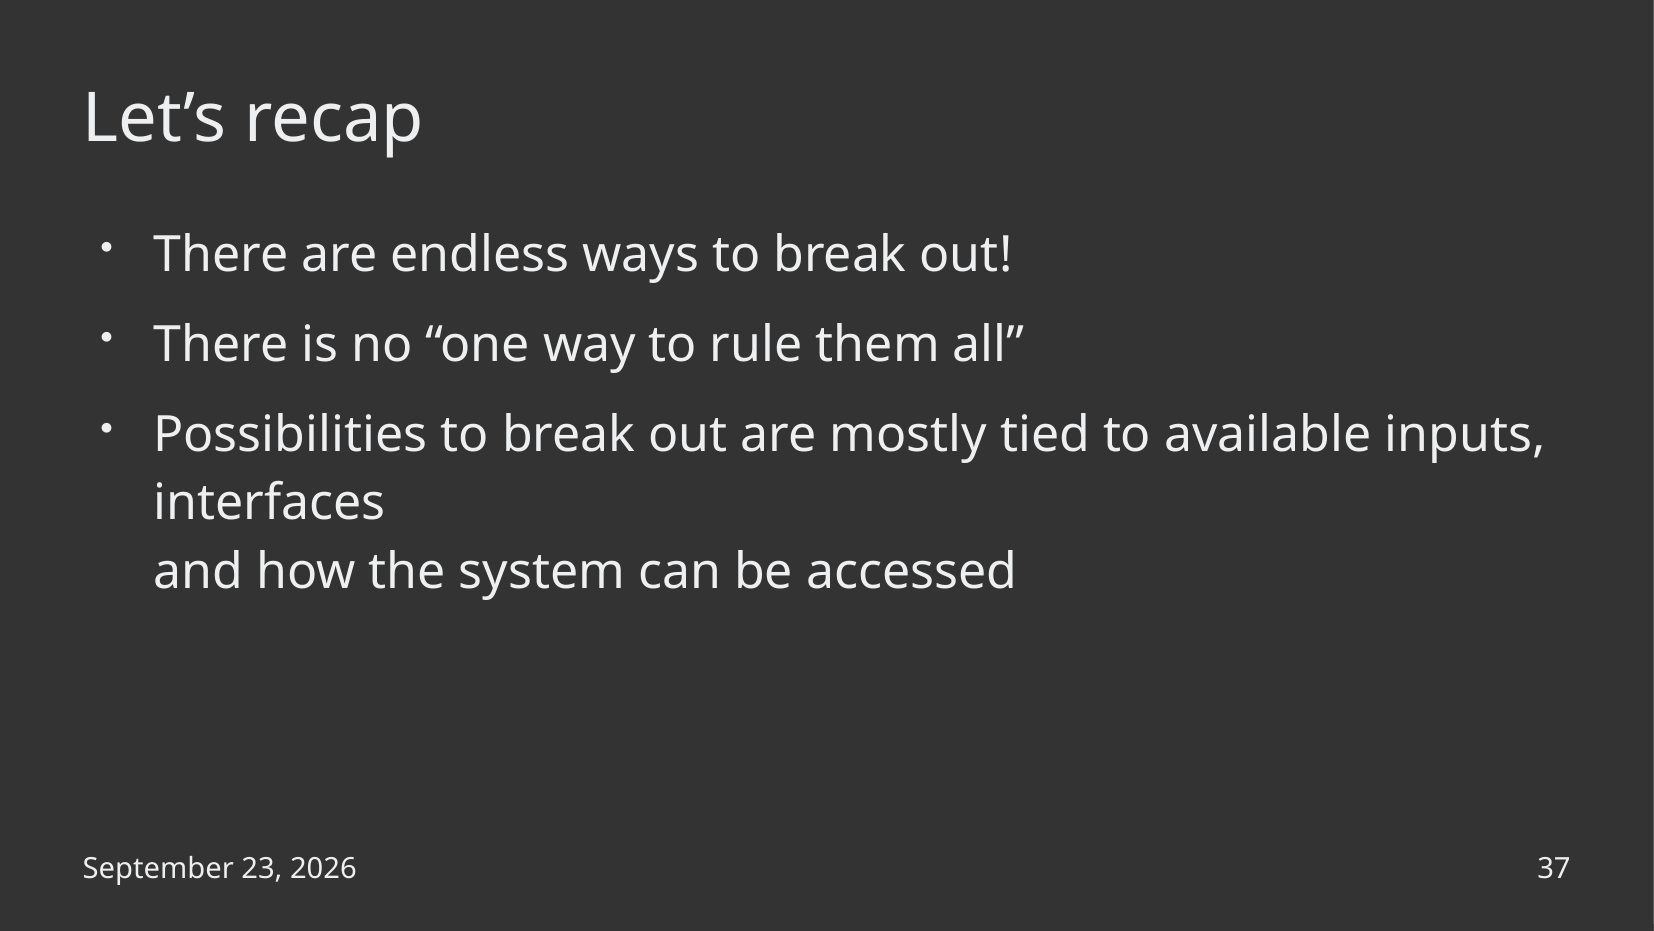

# Let’s recap
There are endless ways to break out!
There is no “one way to rule them all”
Possibilities to break out are mostly tied to available inputs, interfaces
and how the system can be accessed
37